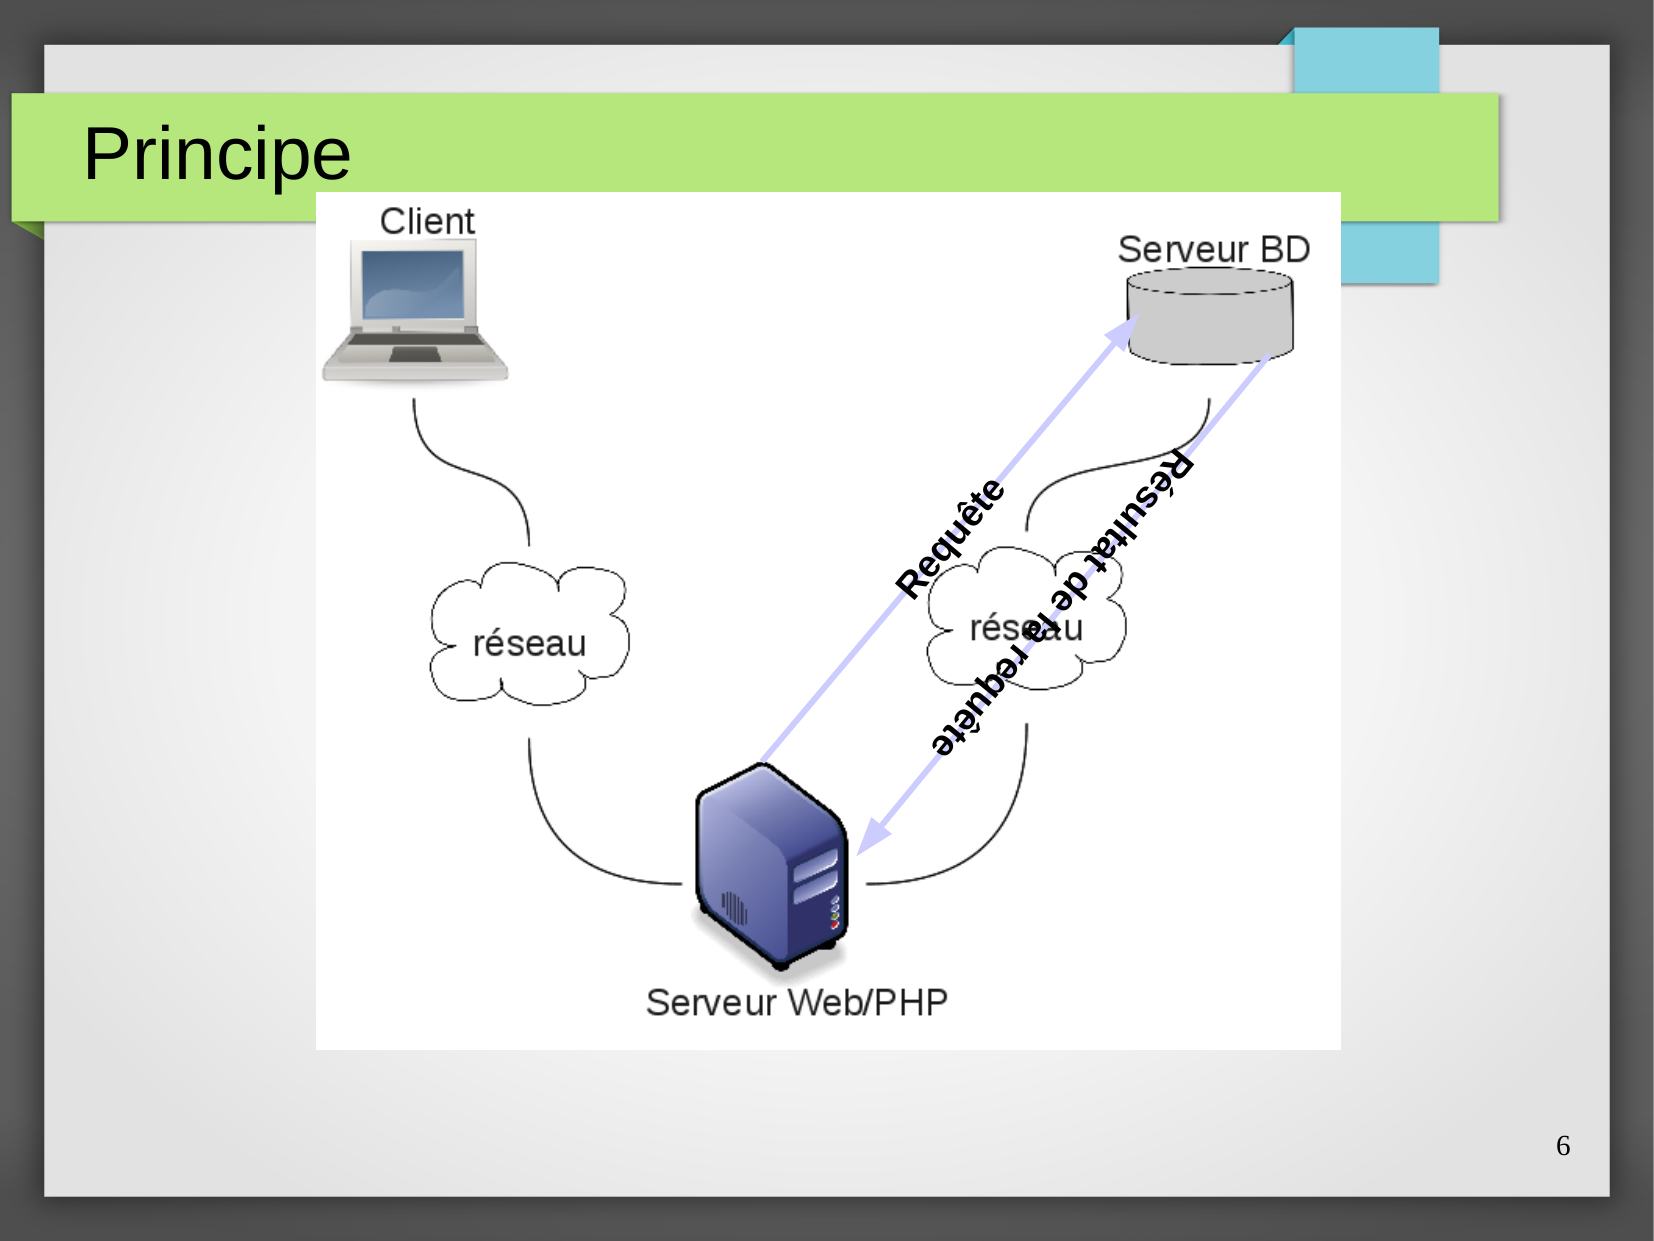

# Principe
Requête
Résultat de la requête
6